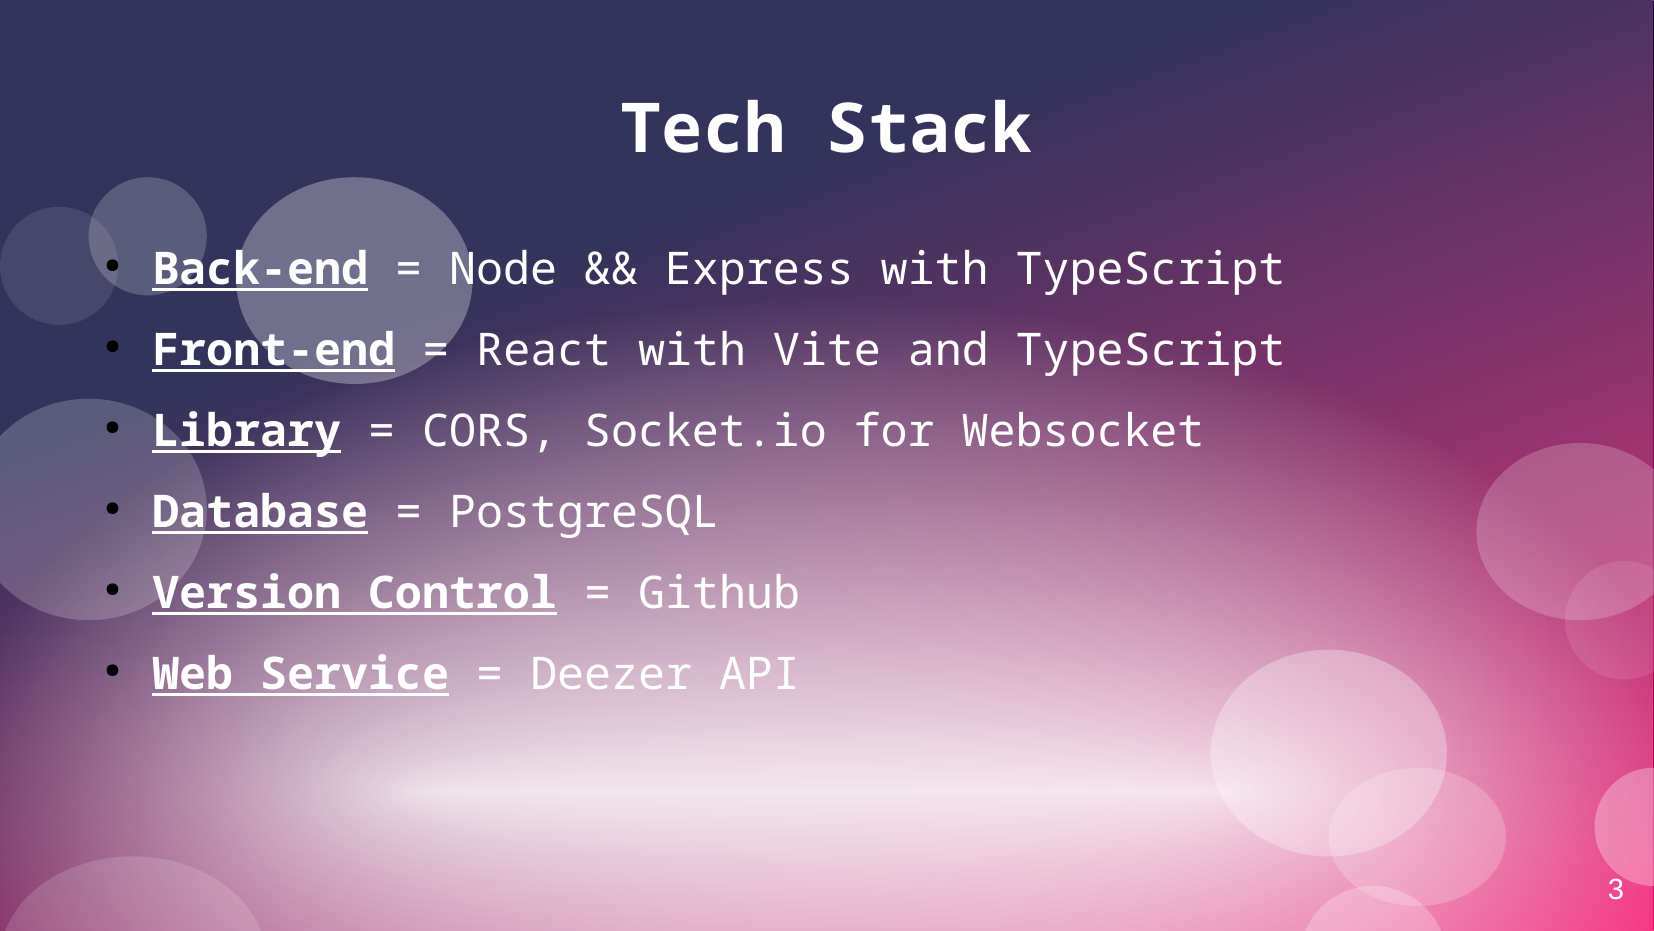

# Tech Stack
Back-end = Node && Express with TypeScript
Front-end = React with Vite and TypeScript
Library = CORS, Socket.io for Websocket
Database = PostgreSQL
Version Control = Github
Web Service = Deezer API